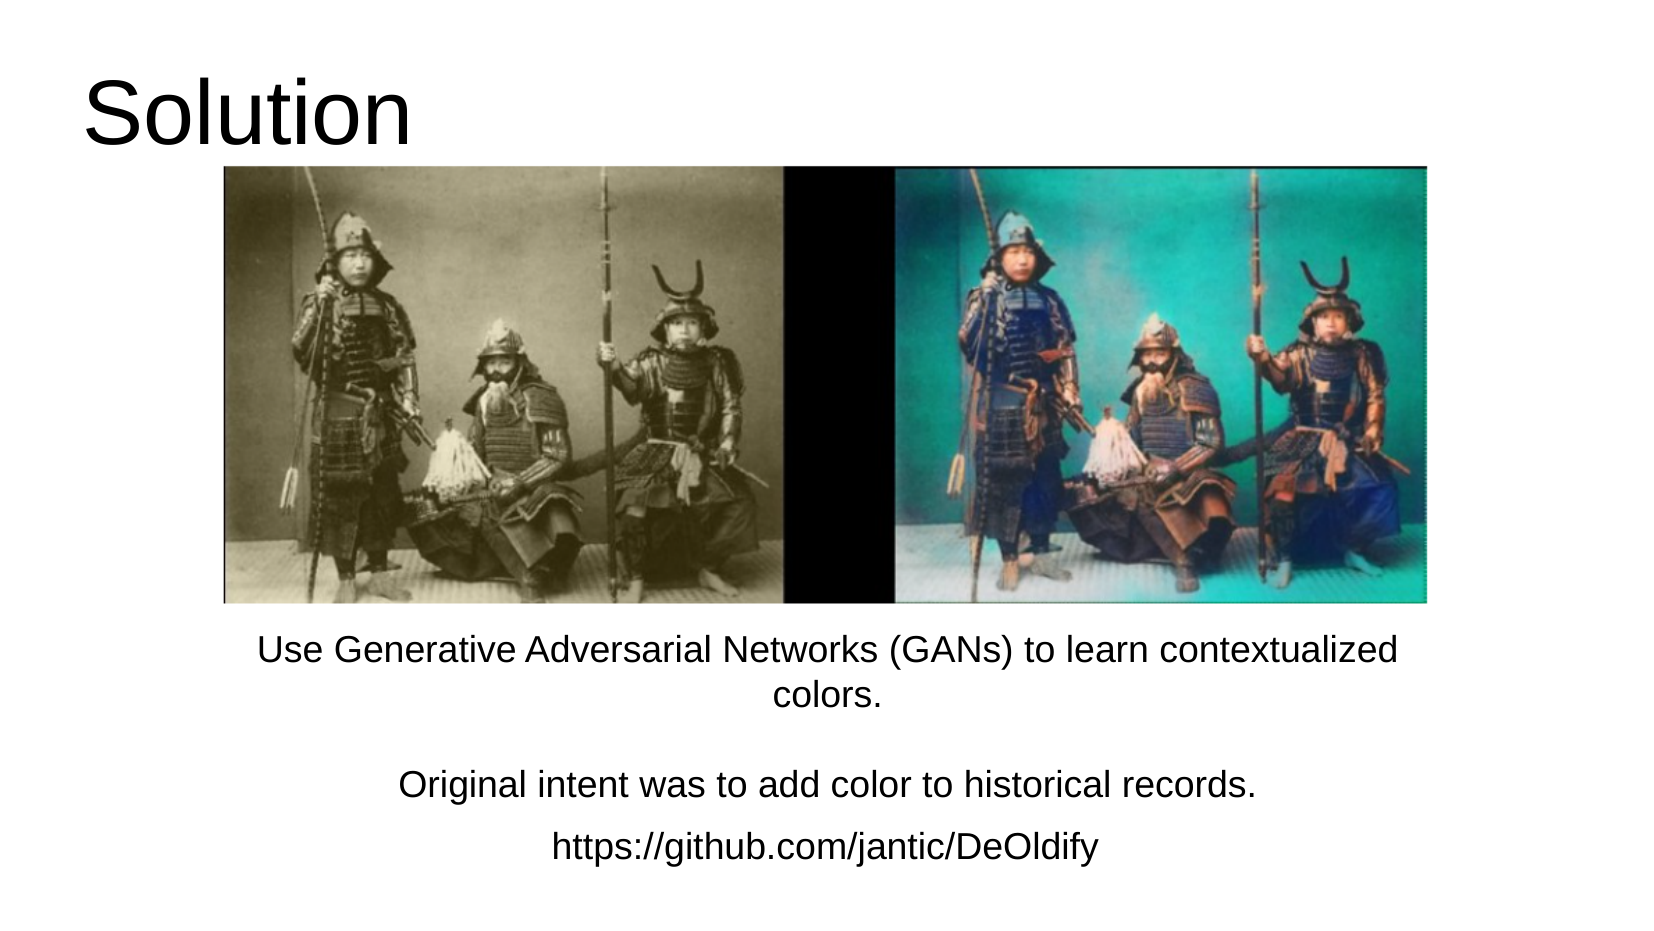

# Solution
Use Generative Adversarial Networks (GANs) to learn contextualized colors.
Original intent was to add color to historical records.
https://github.com/jantic/DeOldify